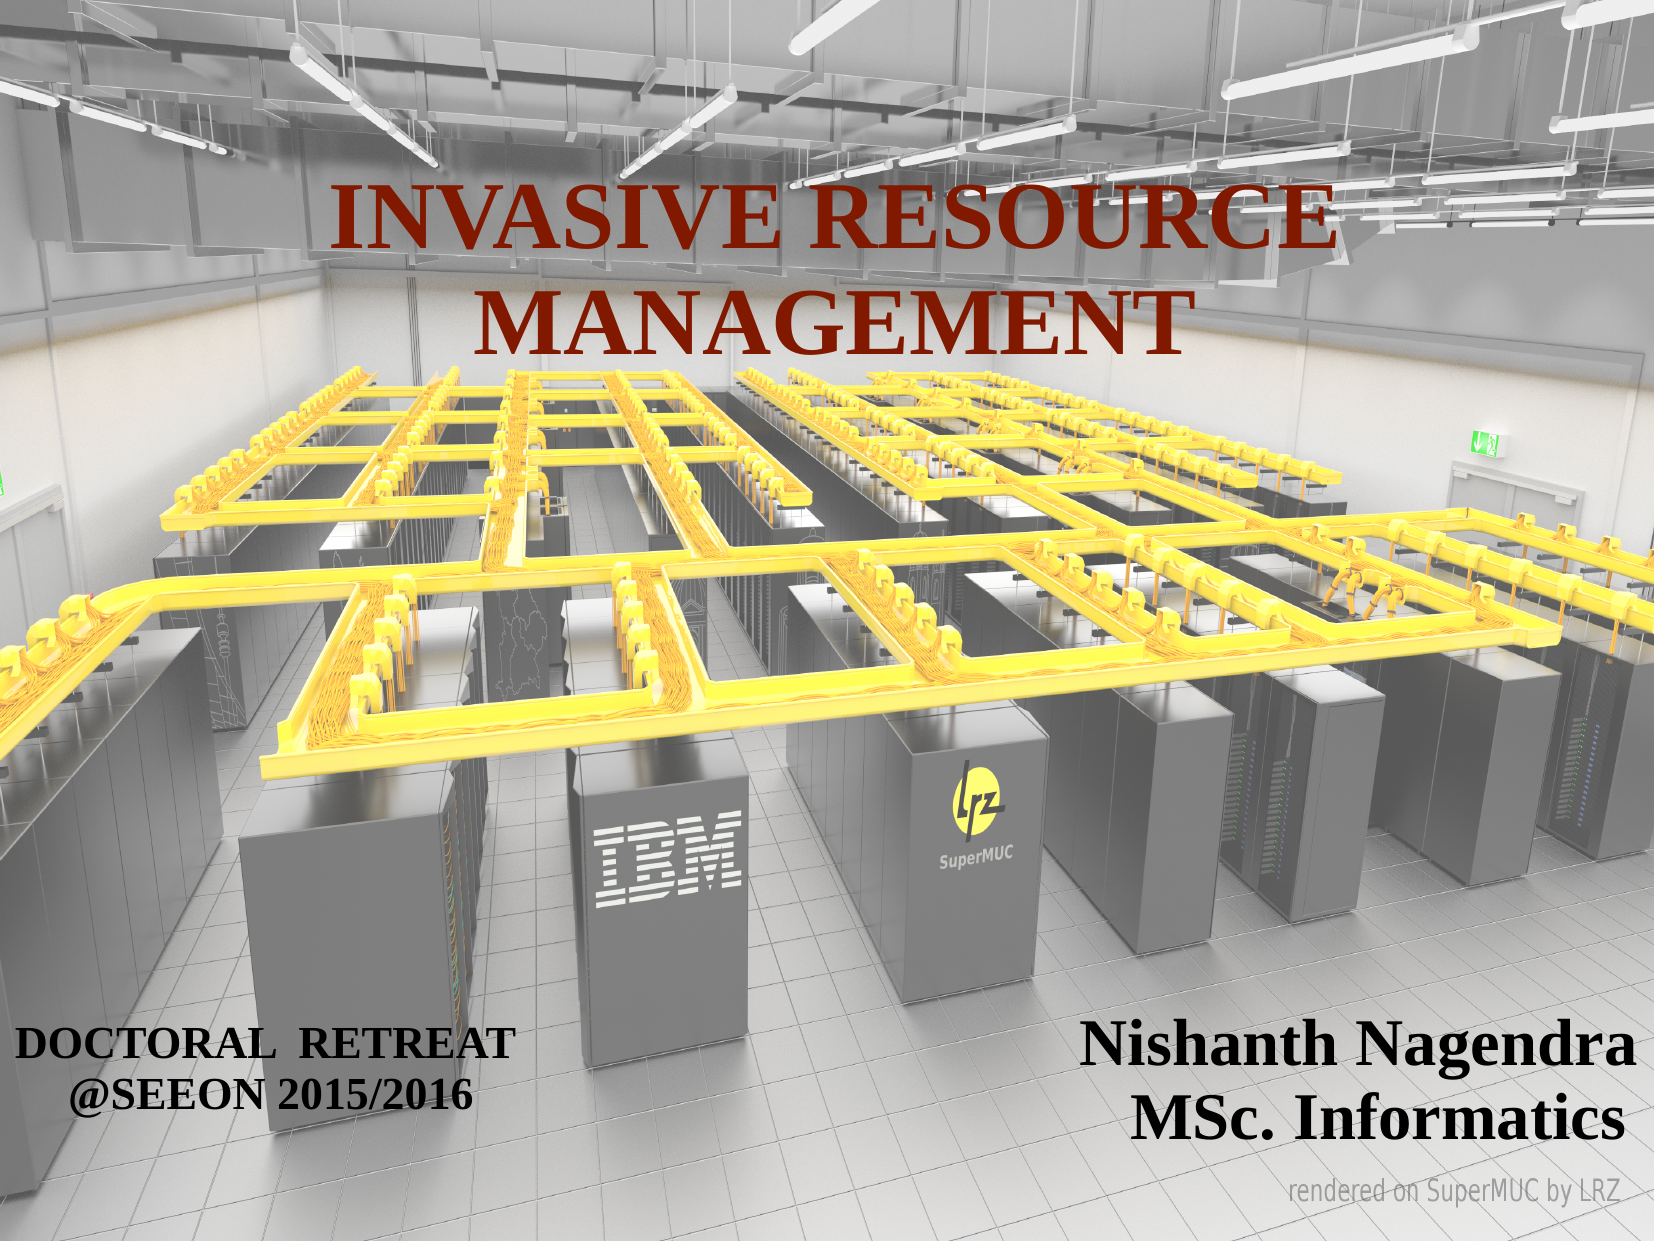

INVASIVE RESOURCE MANAGEMENT
Nishanth Nagendra
 MSc. Informatics
DOCTORAL RETREAT @SEEON 2015/2016